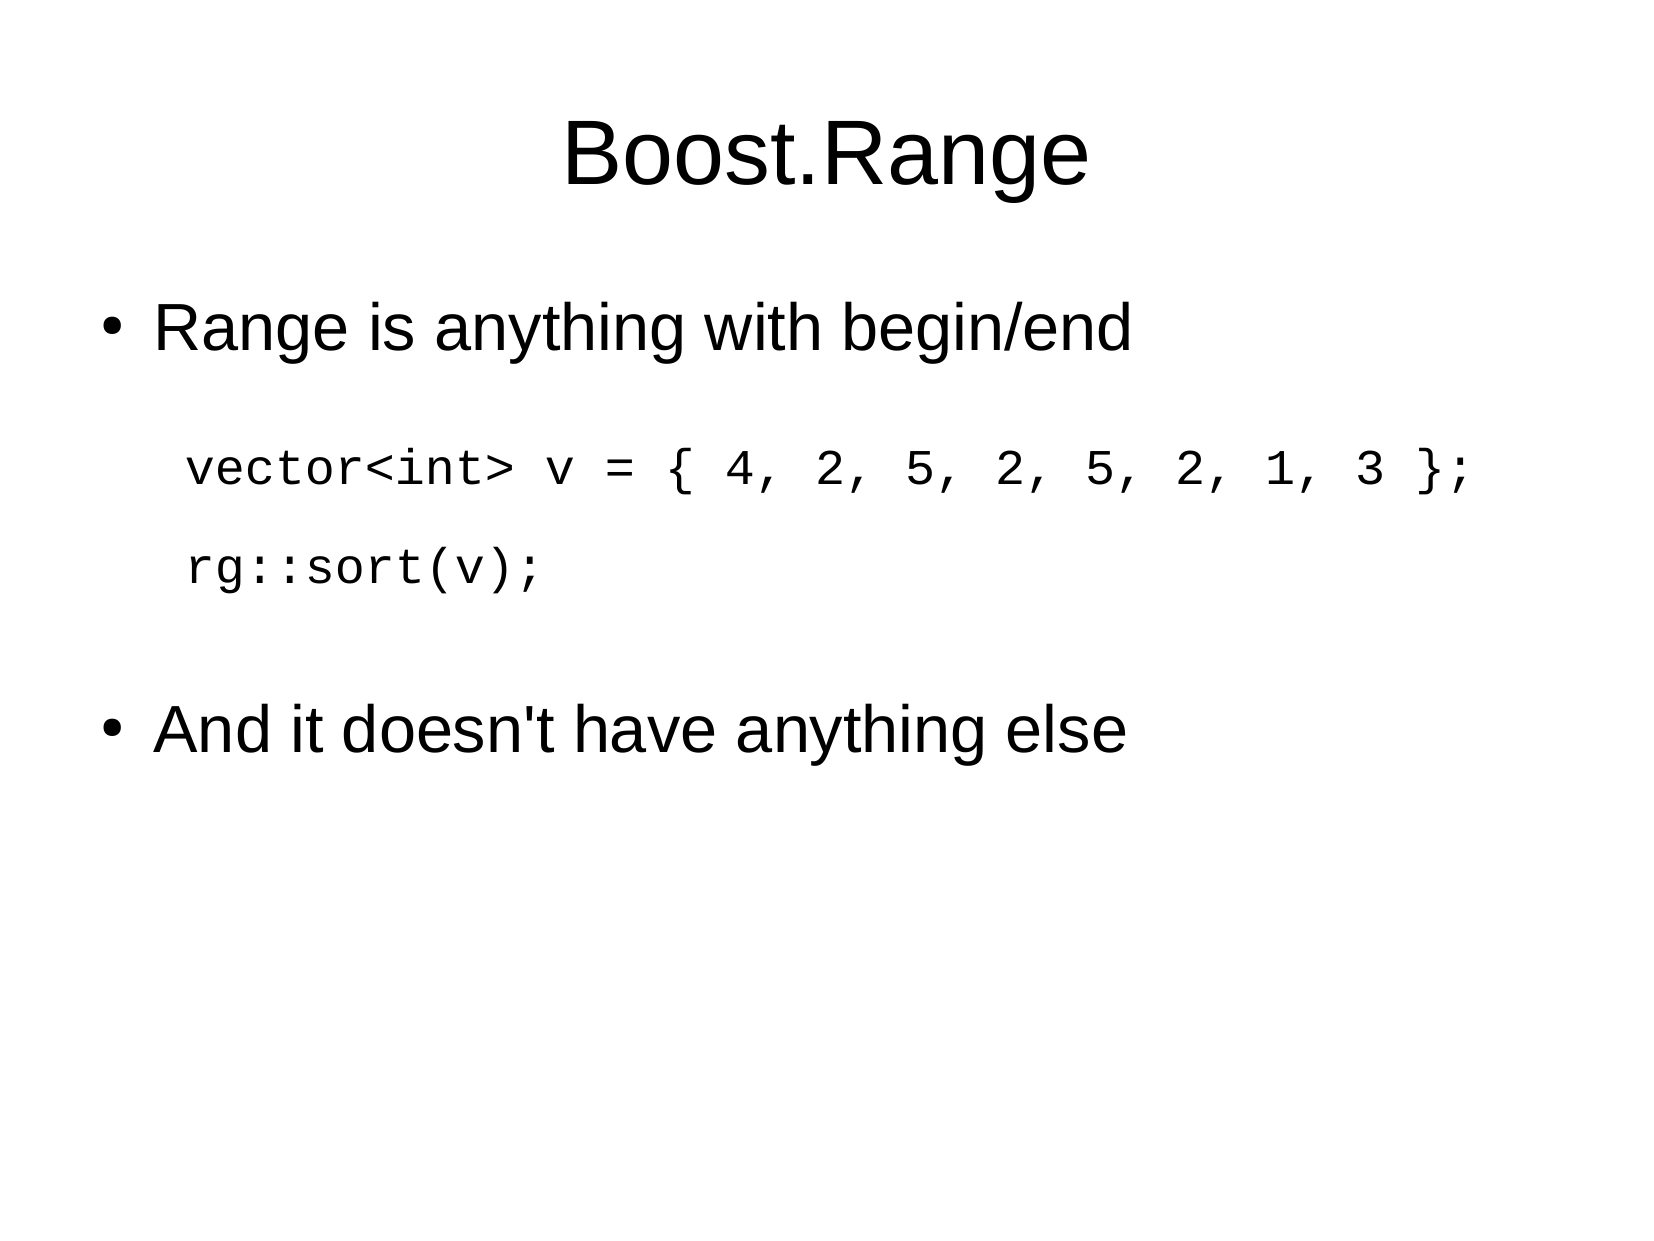

# Boost.Range
Range is anything with begin/end
vector<int> v = { 4, 2, 5, 2, 5, 2, 1, 3 };
rg::sort(v);
And it doesn't have anything else